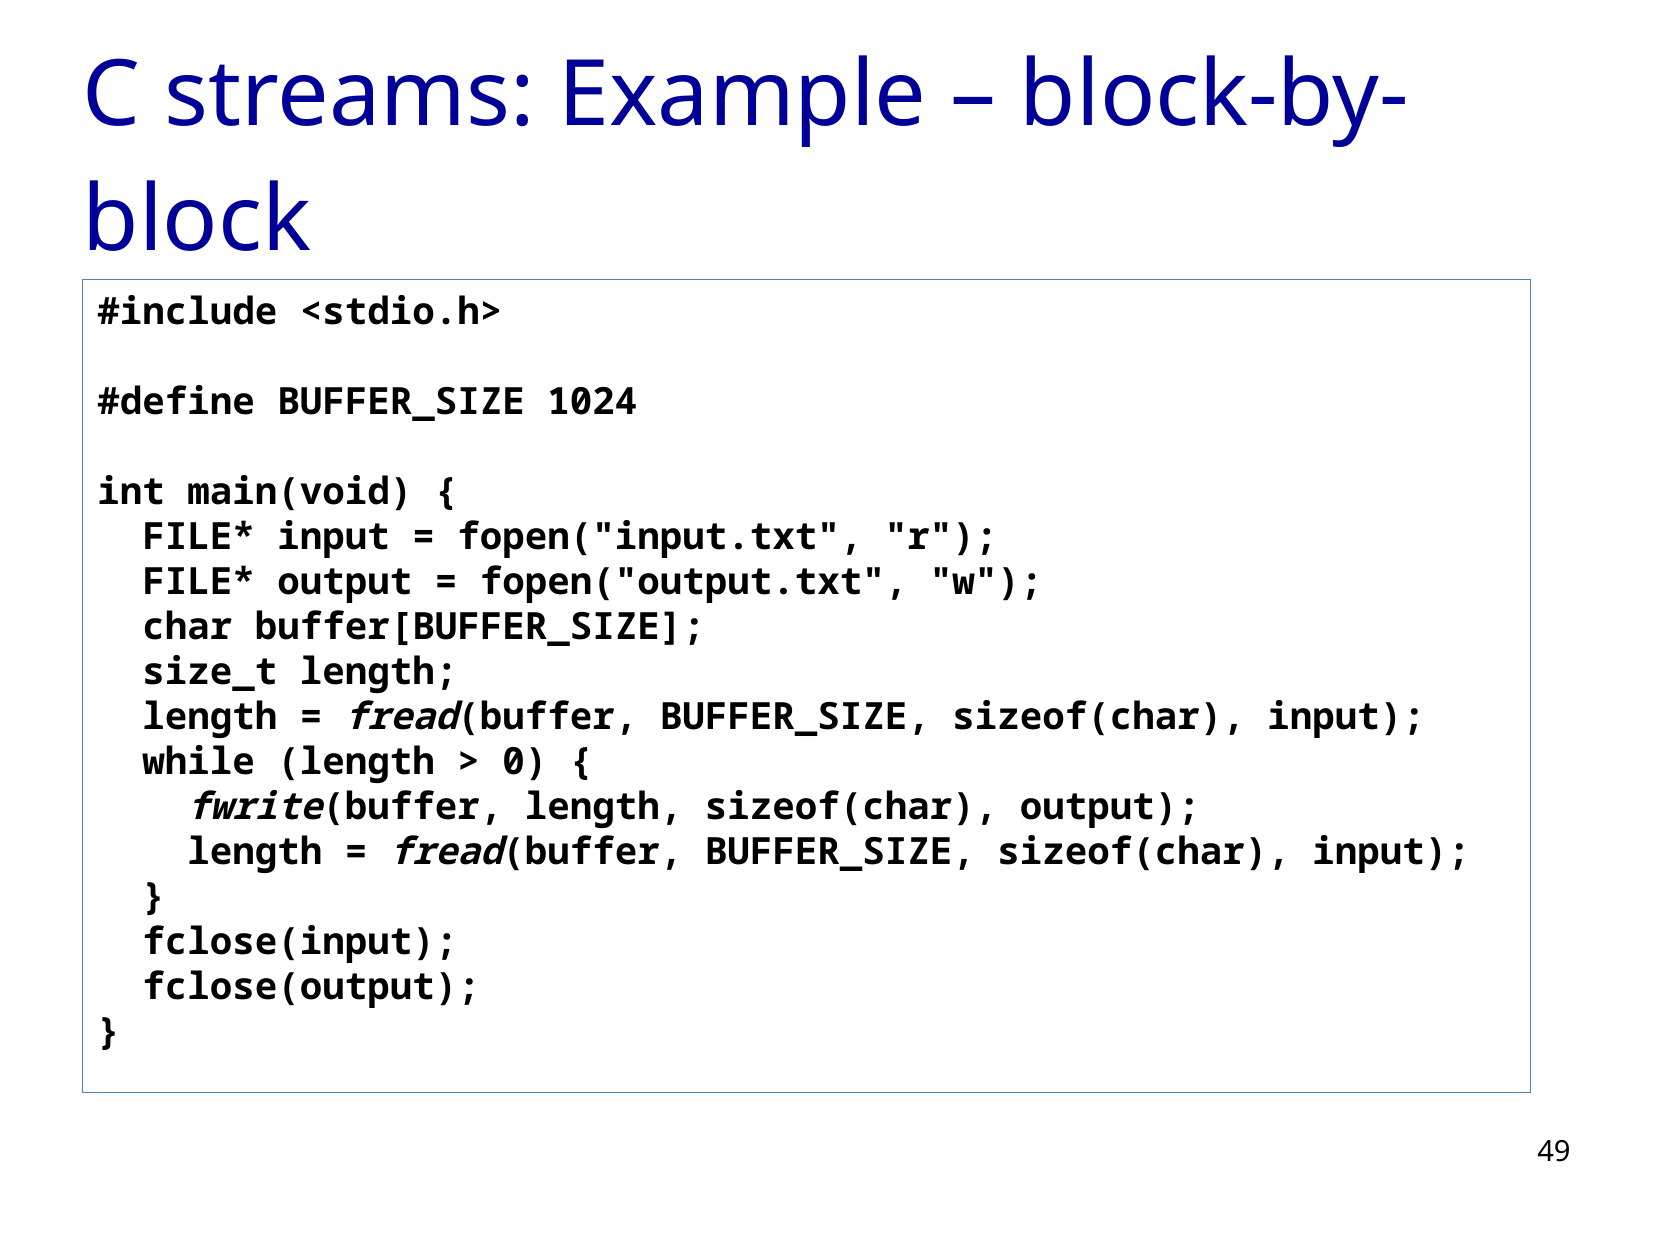

# C streams: Example – block-by-block
#include <stdio.h>
#define BUFFER_SIZE 1024
int main(void) {
 FILE* input = fopen("input.txt", "r");
 FILE* output = fopen("output.txt", "w");
 char buffer[BUFFER_SIZE];
 size_t length;
 length = fread(buffer, BUFFER_SIZE, sizeof(char), input);
 while (length > 0) {
 fwrite(buffer, length, sizeof(char), output);
 length = fread(buffer, BUFFER_SIZE, sizeof(char), input);
 }
 fclose(input);
 fclose(output);
}
49